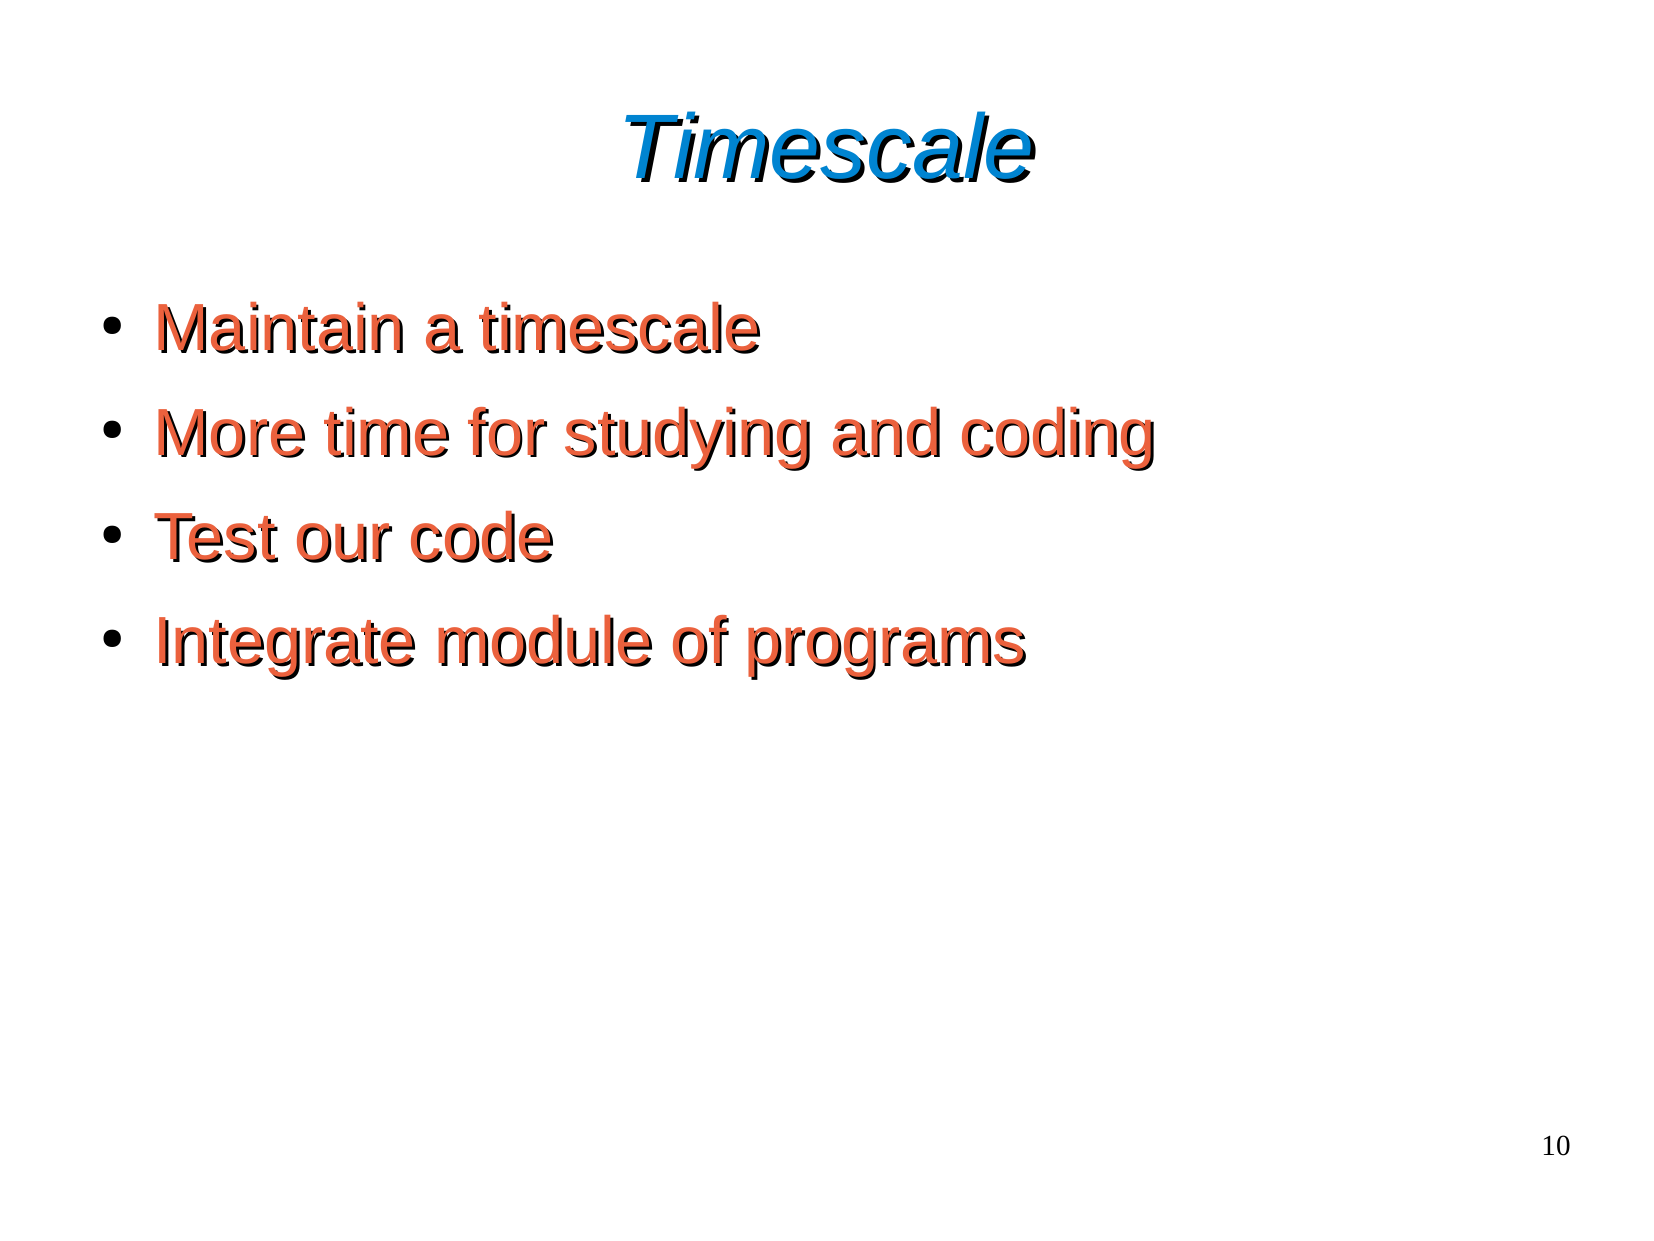

# Timescale
Maintain a timescale
More time for studying and coding
Test our code
Integrate module of programs
10